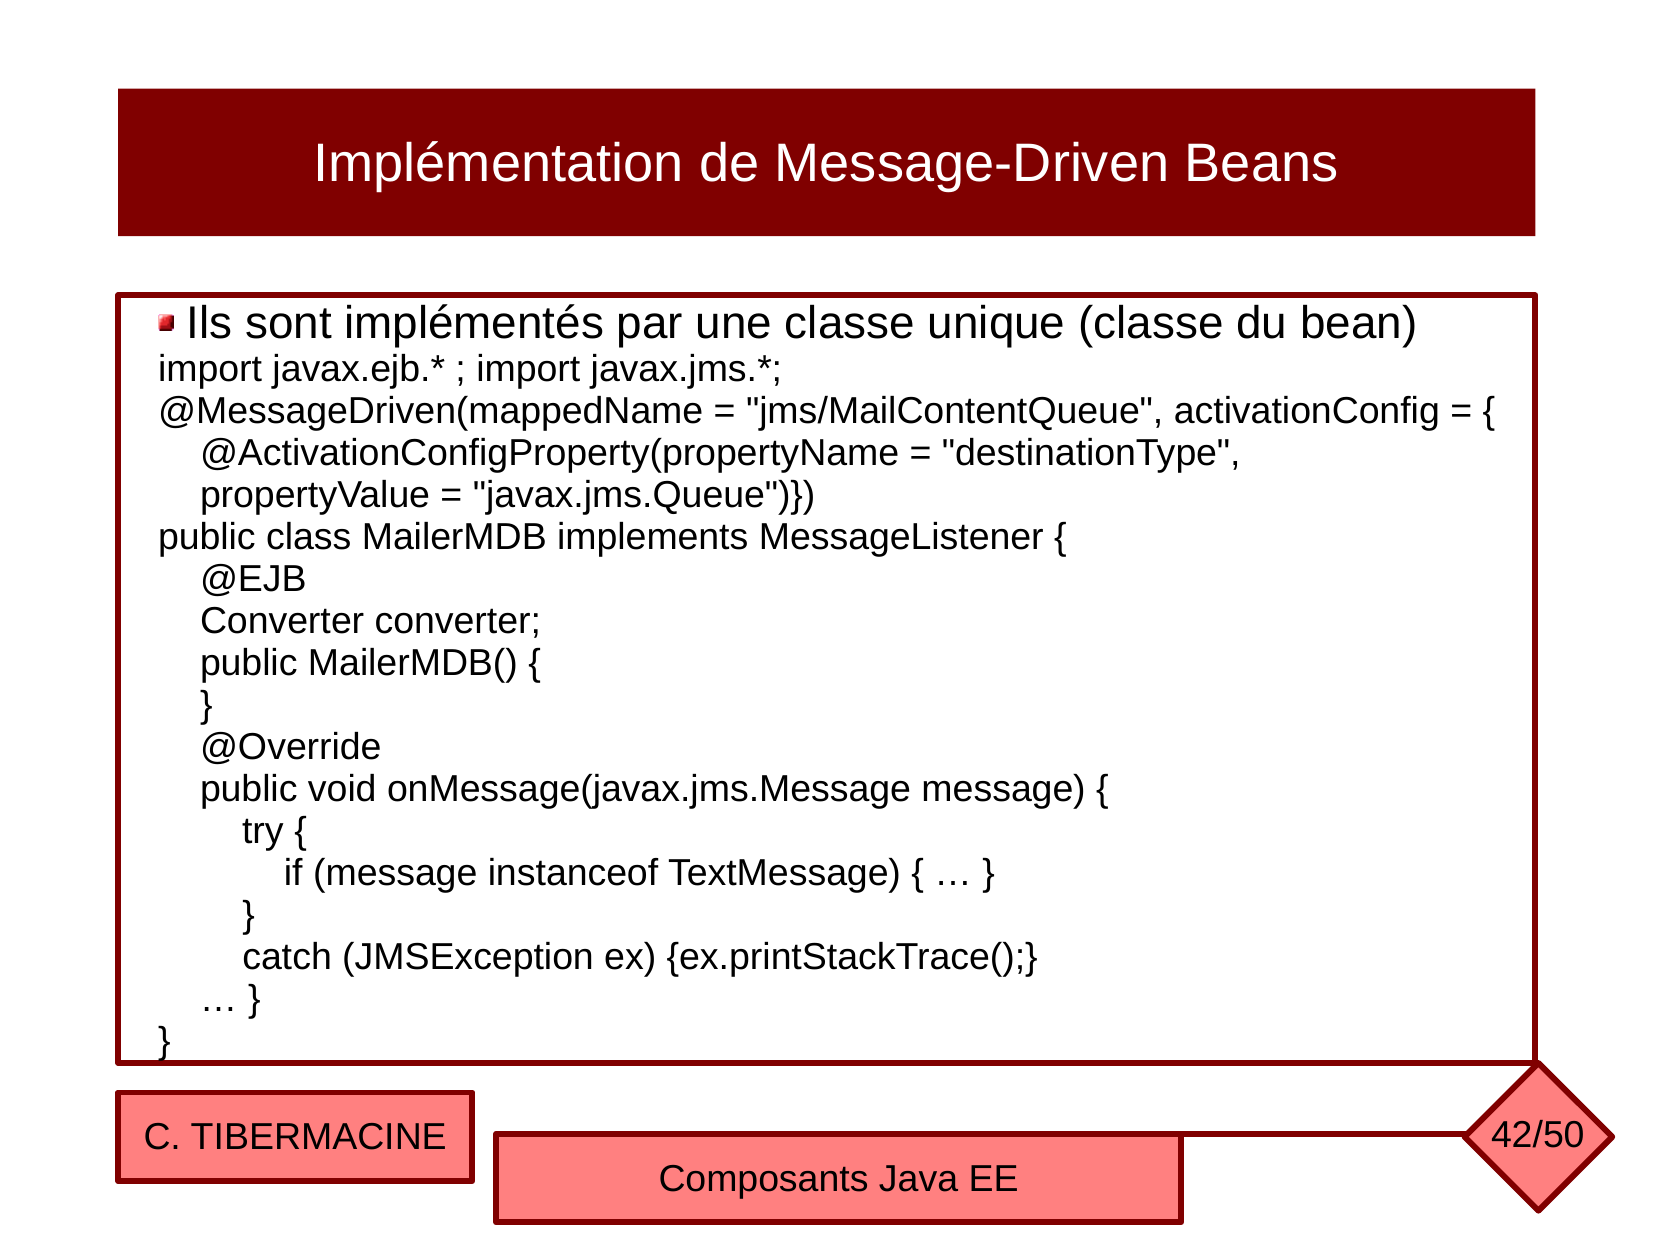

Implémentation de Message-Driven Beans
 Ils sont implémentés par une classe unique (classe du bean)
import javax.ejb.* ; import javax.jms.*;
@MessageDriven(mappedName = "jms/MailContentQueue", activationConfig = {
 @ActivationConfigProperty(propertyName = "destinationType",
 propertyValue = "javax.jms.Queue")})
public class MailerMDB implements MessageListener {
 @EJB
 Converter converter;
 public MailerMDB() {
 }
 @Override
 public void onMessage(javax.jms.Message message) {
 try {
 if (message instanceof TextMessage) { … }
	 }
	 catch (JMSException ex) {ex.printStackTrace();}
 … }
}
C. TIBERMACINE
Composants Java EE